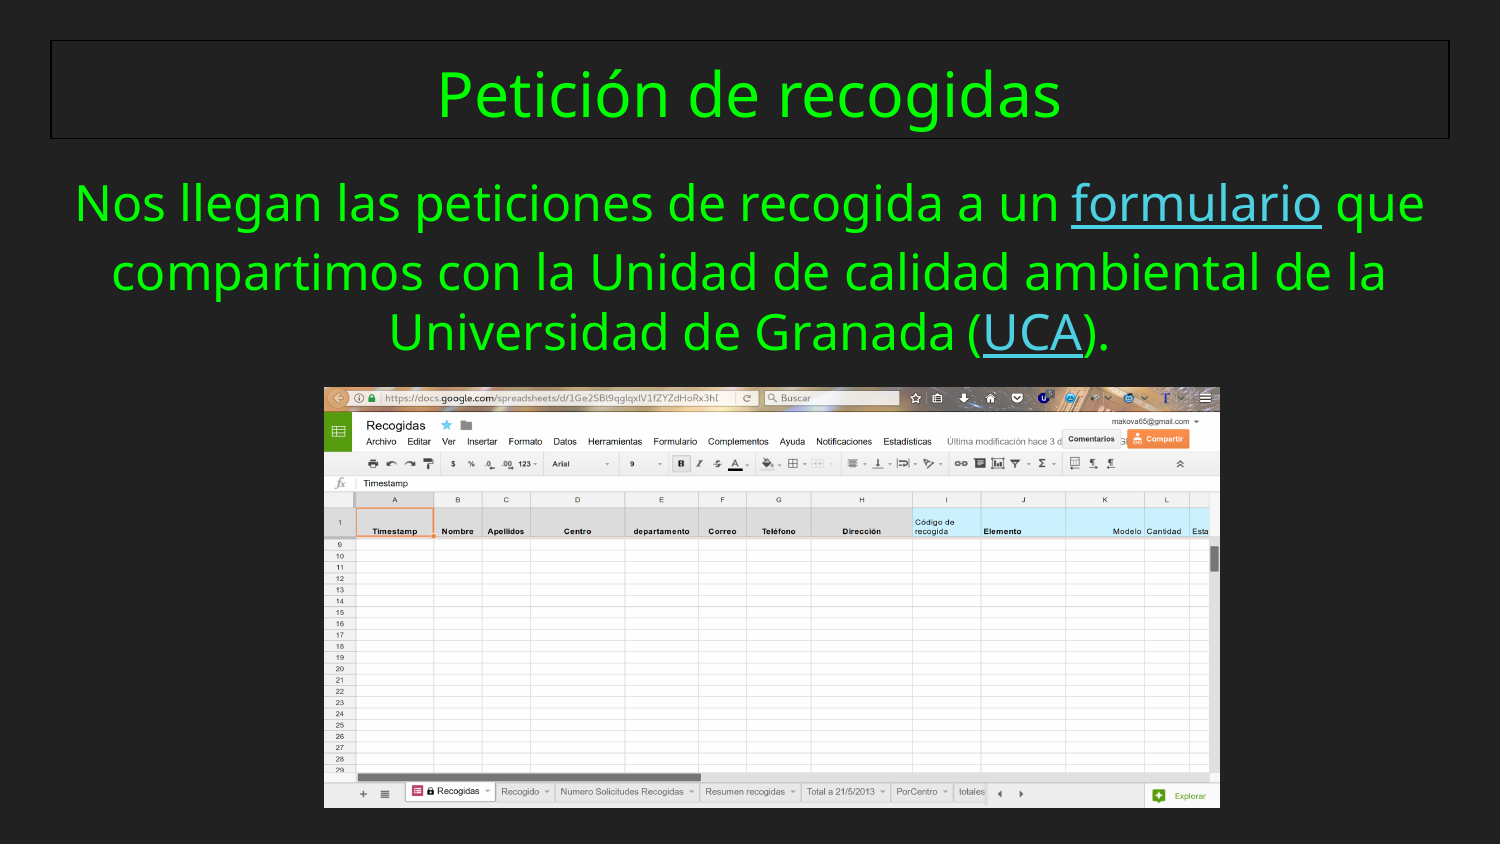

# Petición de recogidas
Nos llegan las peticiones de recogida a un formulario que compartimos con la Unidad de calidad ambiental de la Universidad de Granada (UCA).